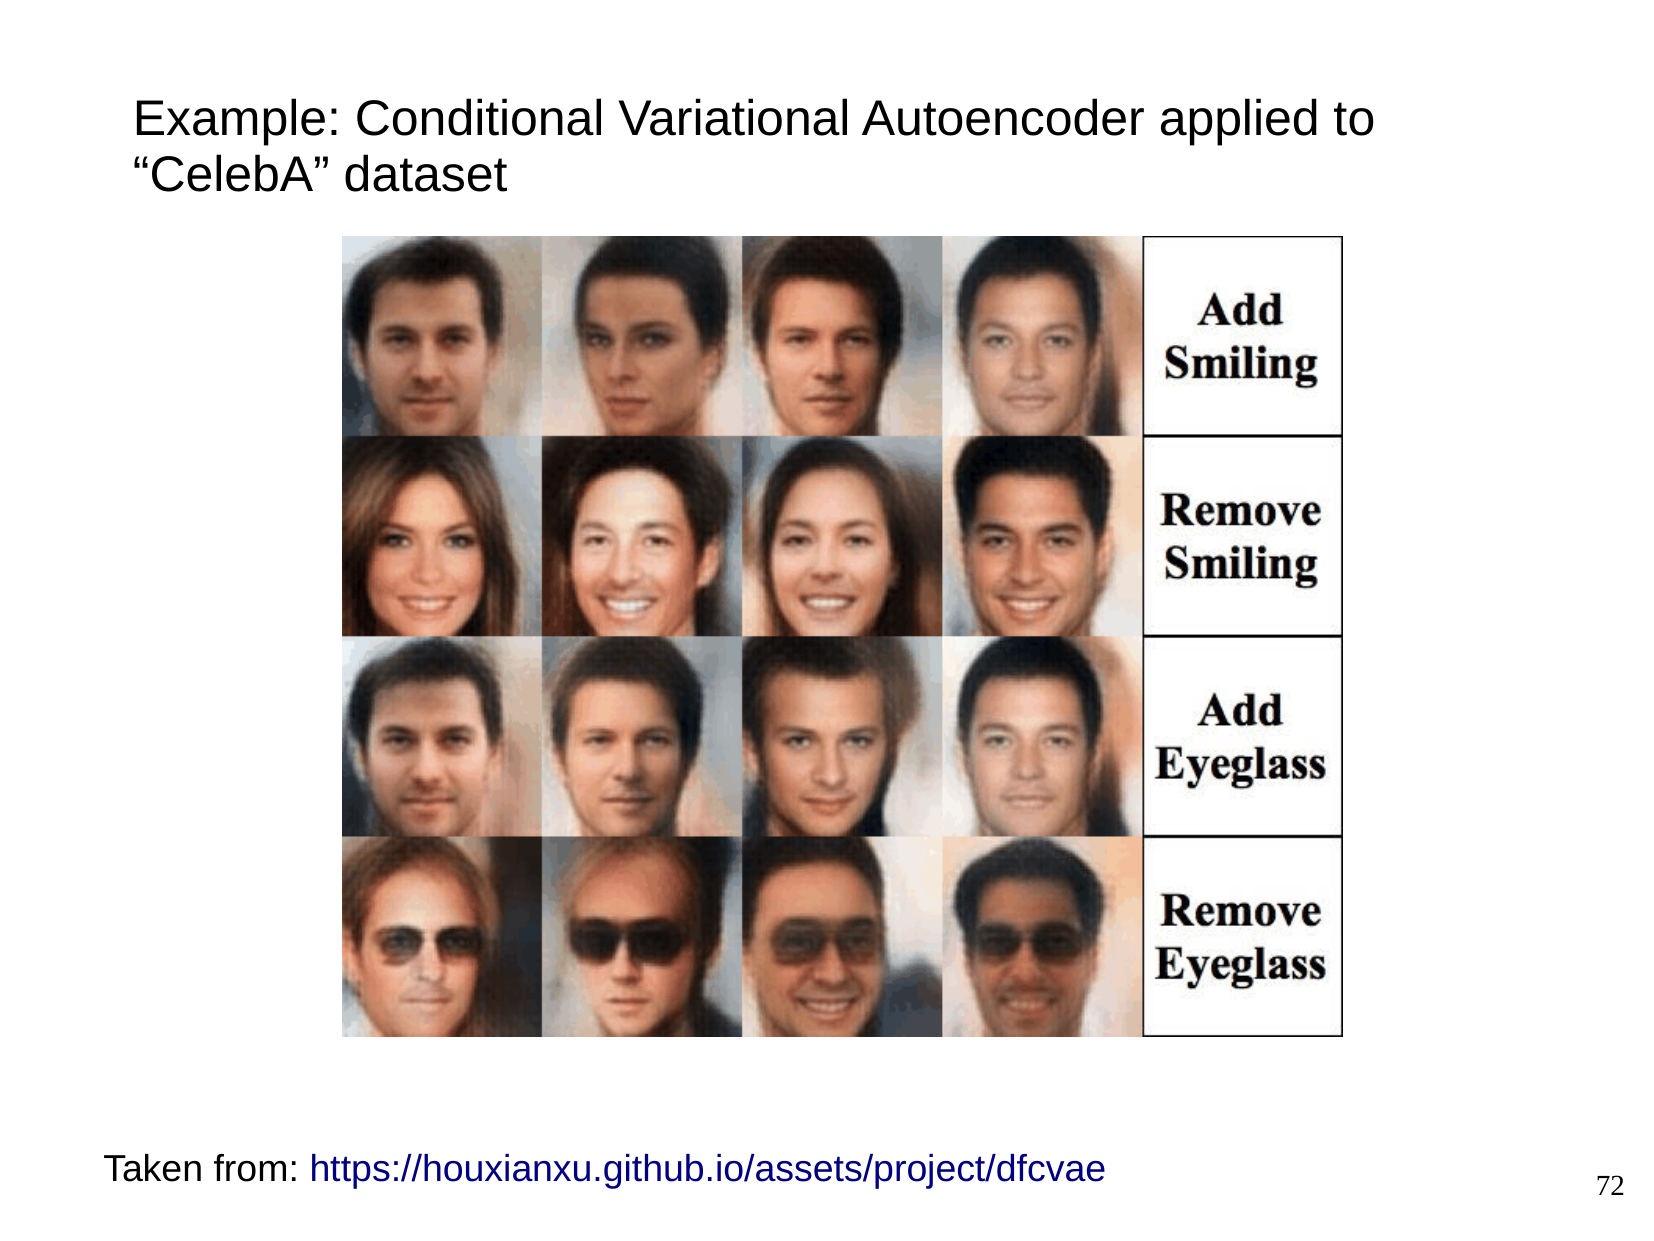

Example: Conditional Variational Autoencoder applied to “CelebA” dataset
Taken from: https://houxianxu.github.io/assets/project/dfcvae
72